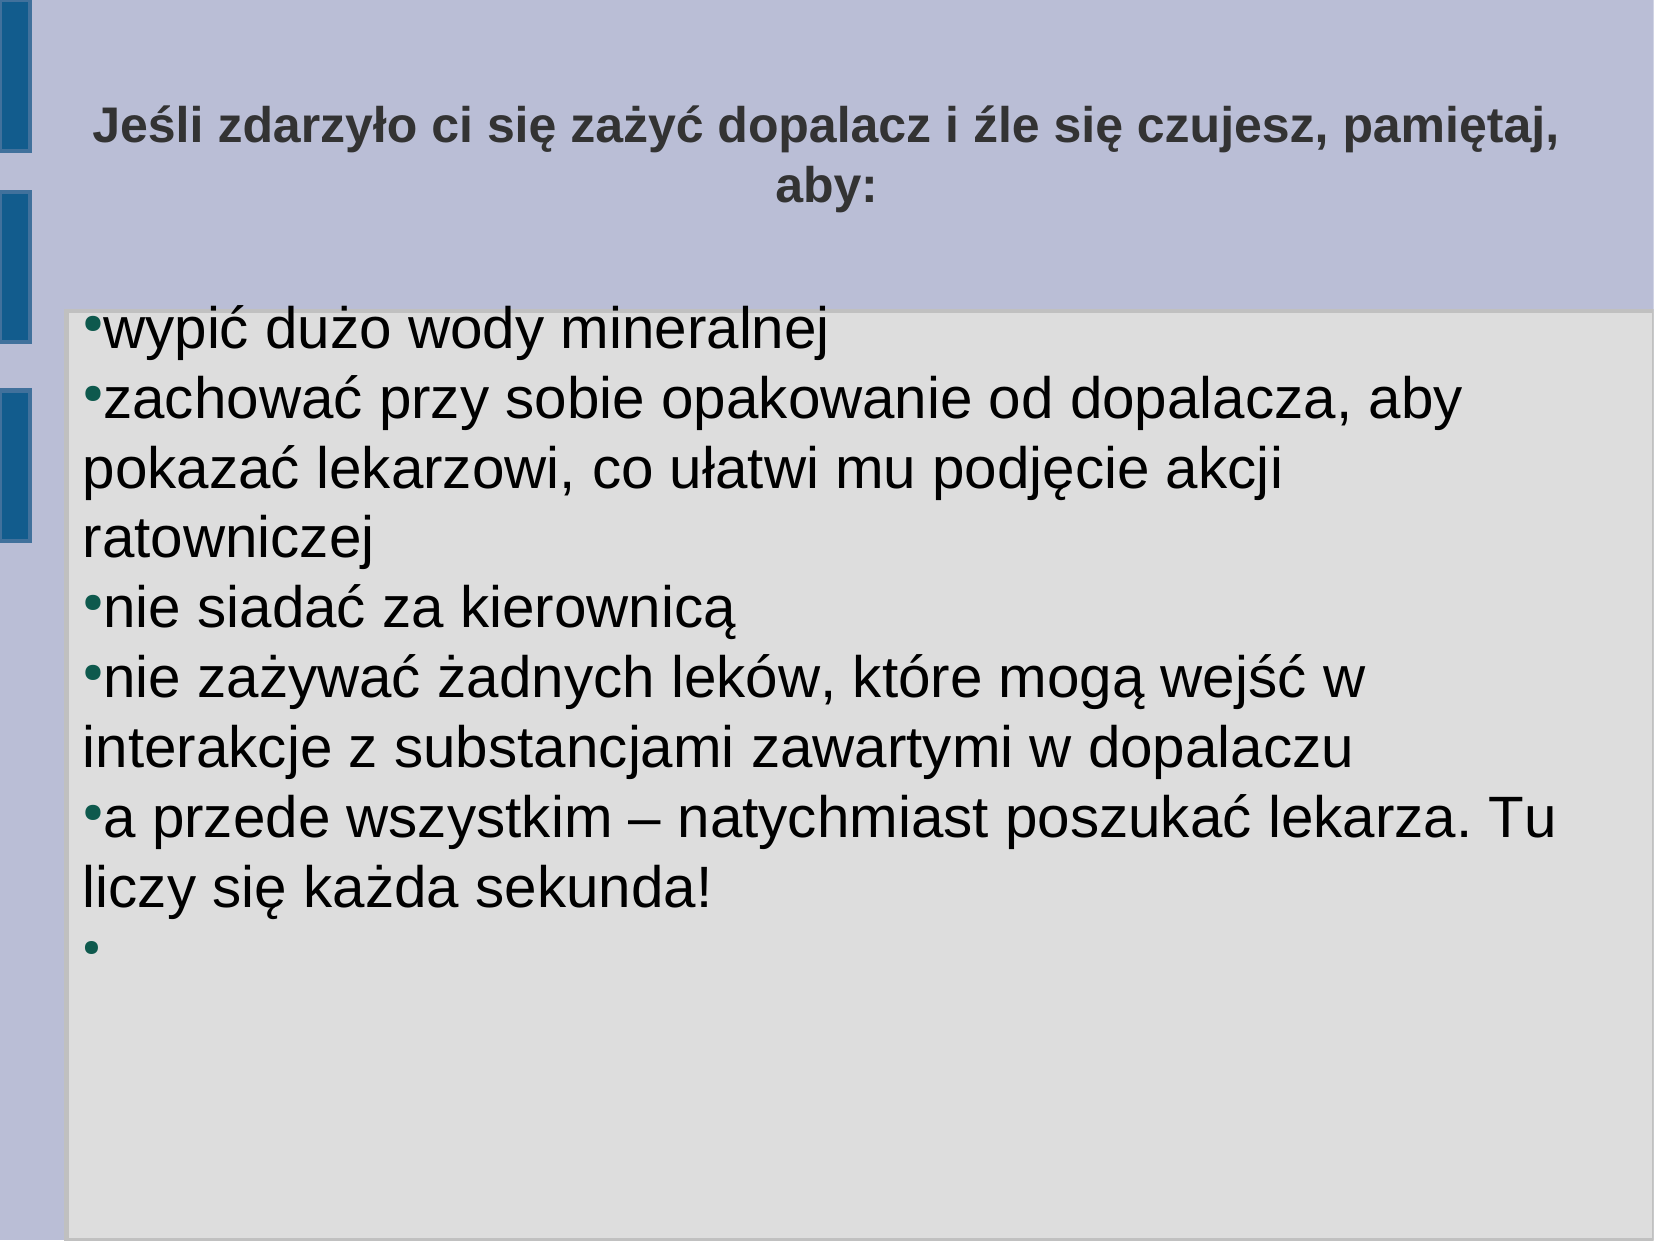

# Jeśli zdarzyło ci się zażyć dopalacz i źle się czujesz, pamiętaj, aby:
wypić dużo wody mineralnej
zachować przy sobie opakowanie od dopalacza, aby pokazać lekarzowi, co ułatwi mu podjęcie akcji ratowniczej
nie siadać za kierownicą
nie zażywać żadnych leków, które mogą wejść w interakcje z substancjami zawartymi w dopalaczu
a przede wszystkim – natychmiast poszukać lekarza. Tu liczy się każda sekunda!